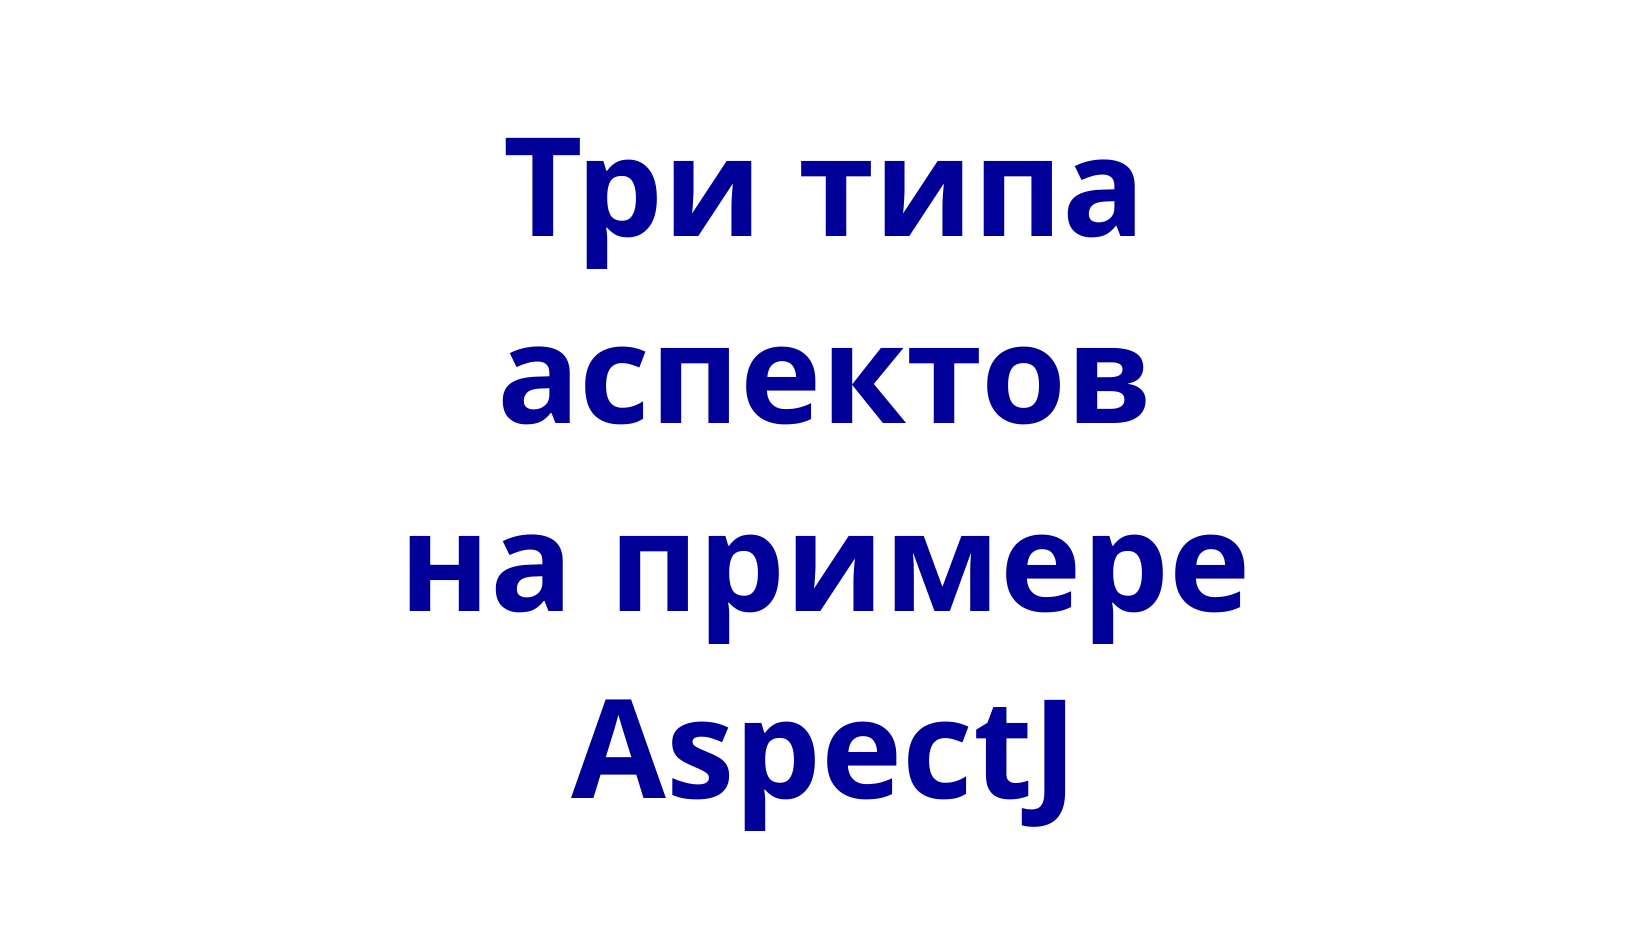

# Три типа
аспектов
на примере
AspectJ